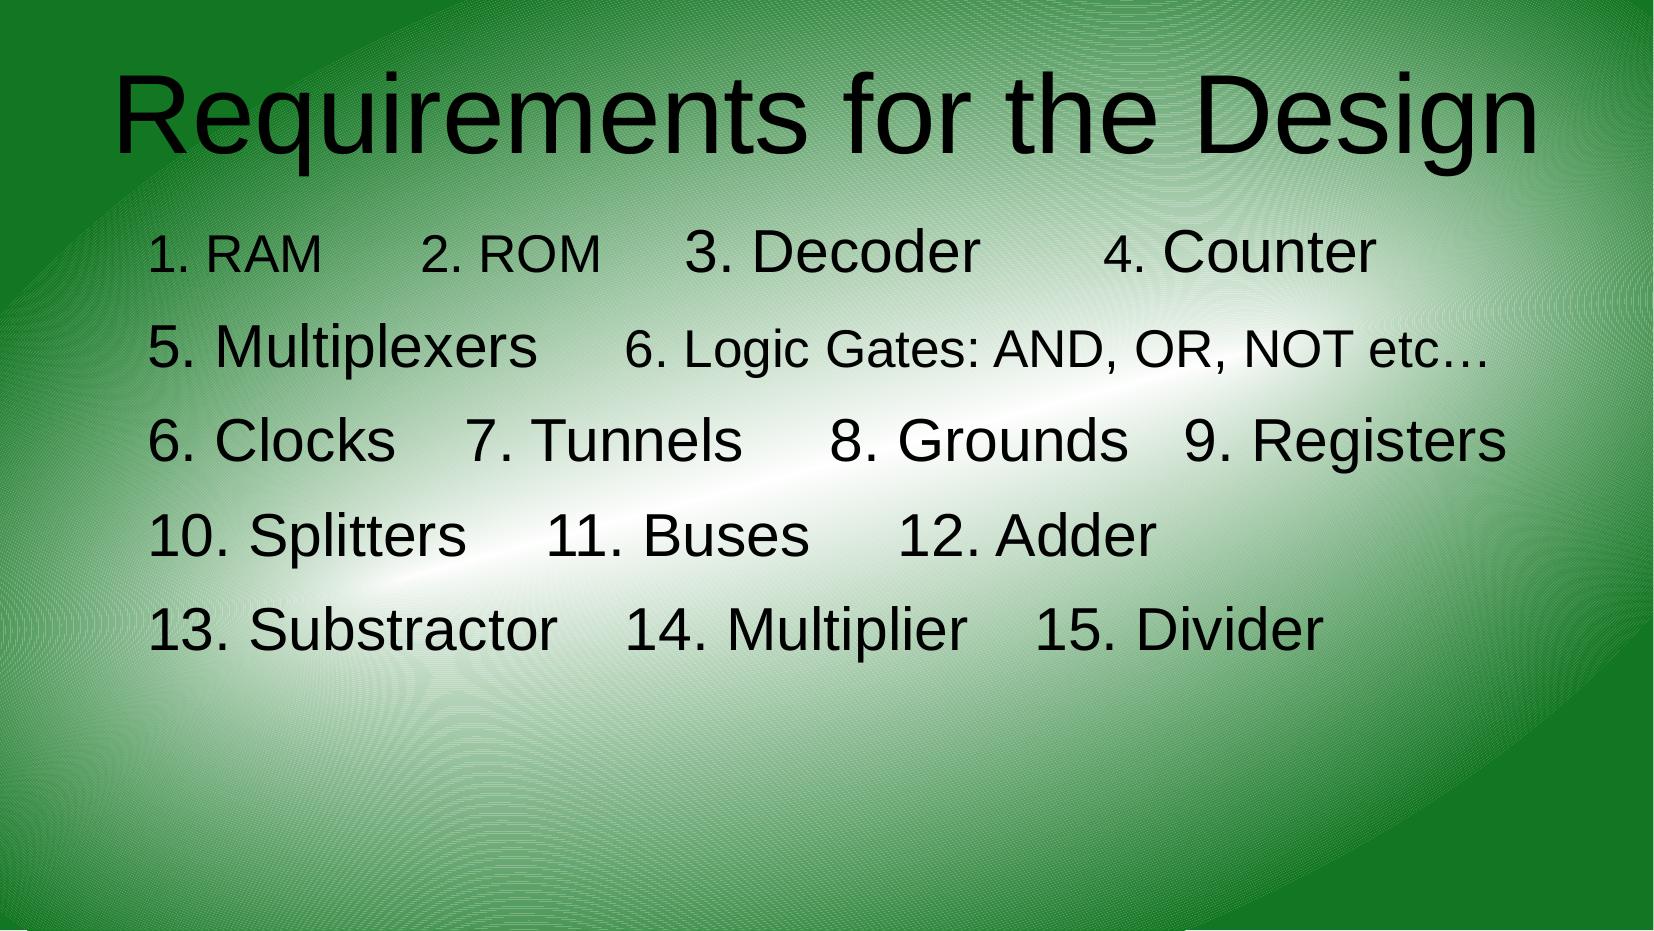

# Requirements for the Design
1. RAM	 	2. ROM		 3. Decoder 		 4. Counter
5. Multiplexers 	6. Logic Gates: AND, OR, NOT etc…
6. Clocks	 7. Tunnels	 	8. Grounds		 9. Registers
10. Splitters	 11. Buses		12. Adder
13. Substractor	14. Multiplier	15. Divider